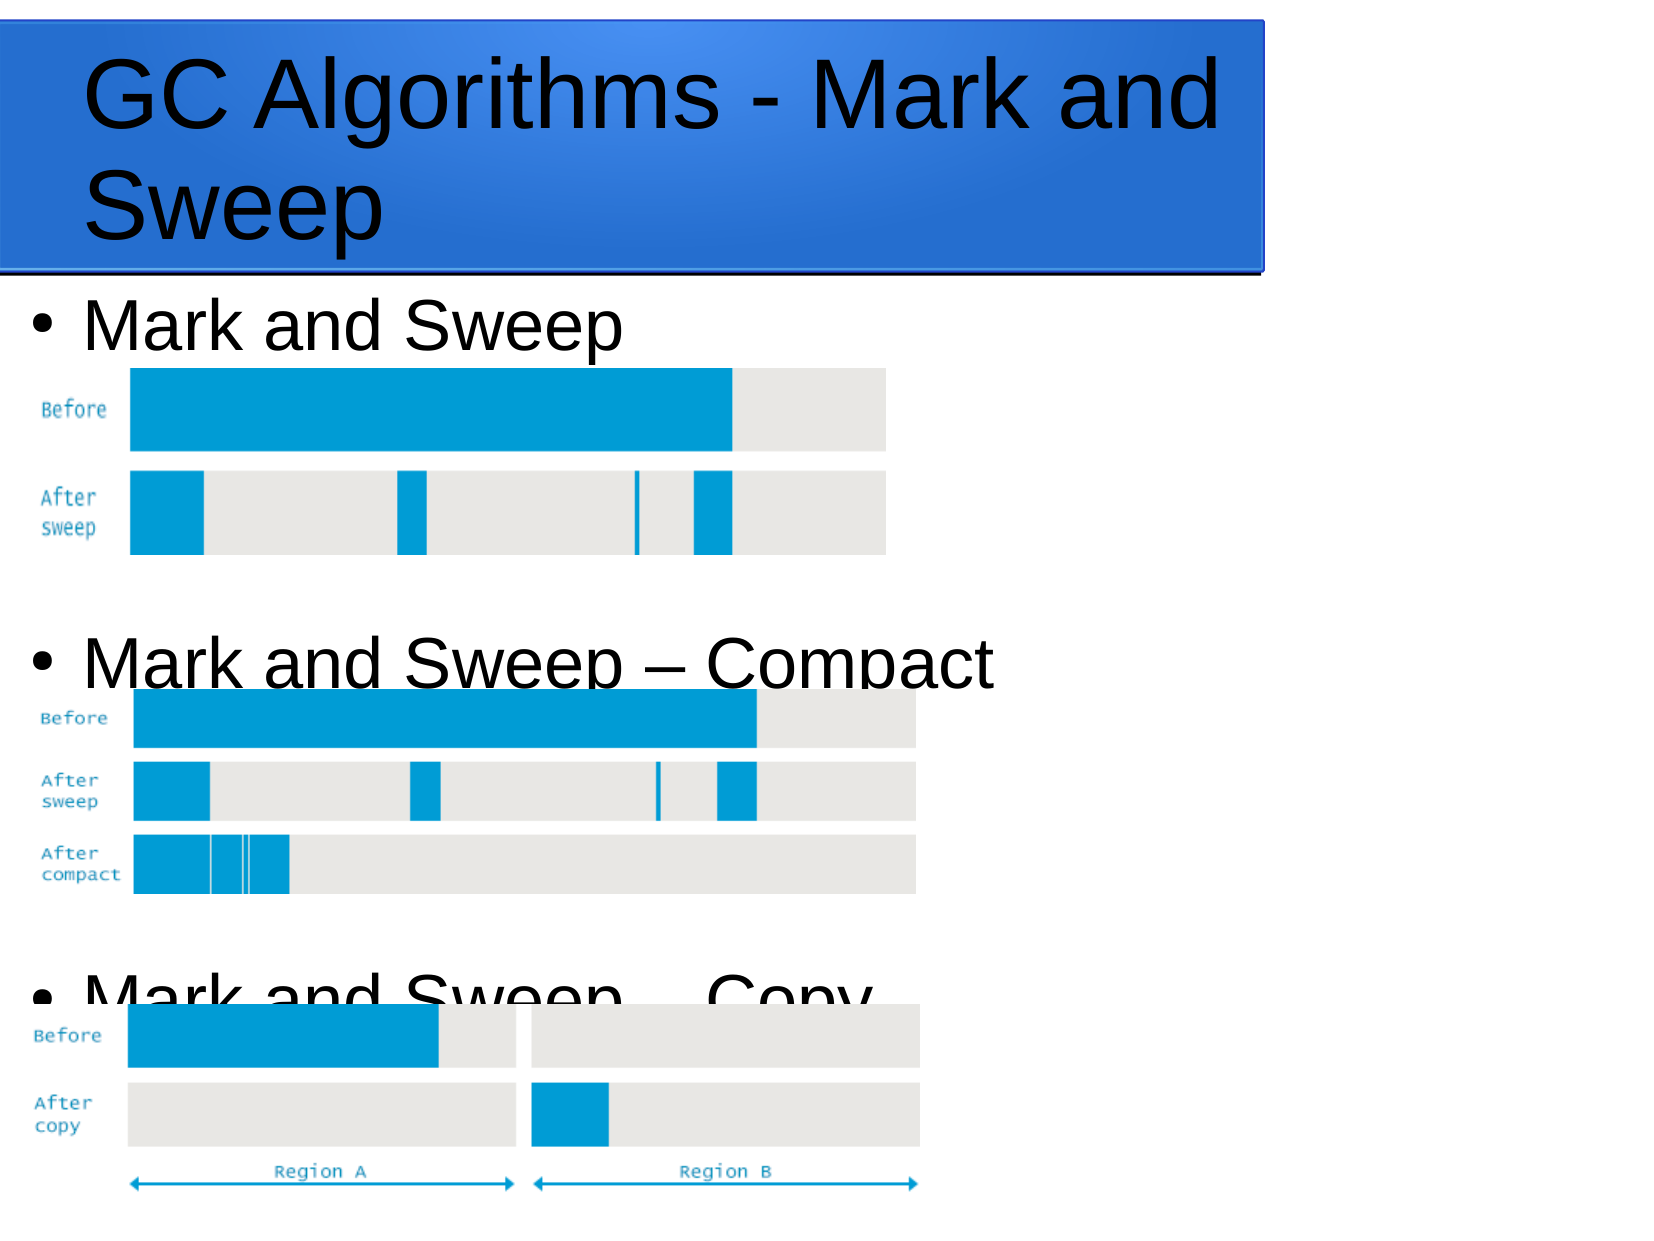

# GC Algorithms - Mark and Sweep
Mark and Sweep
Mark and Sweep – Compact
Mark and Sweep – Copy